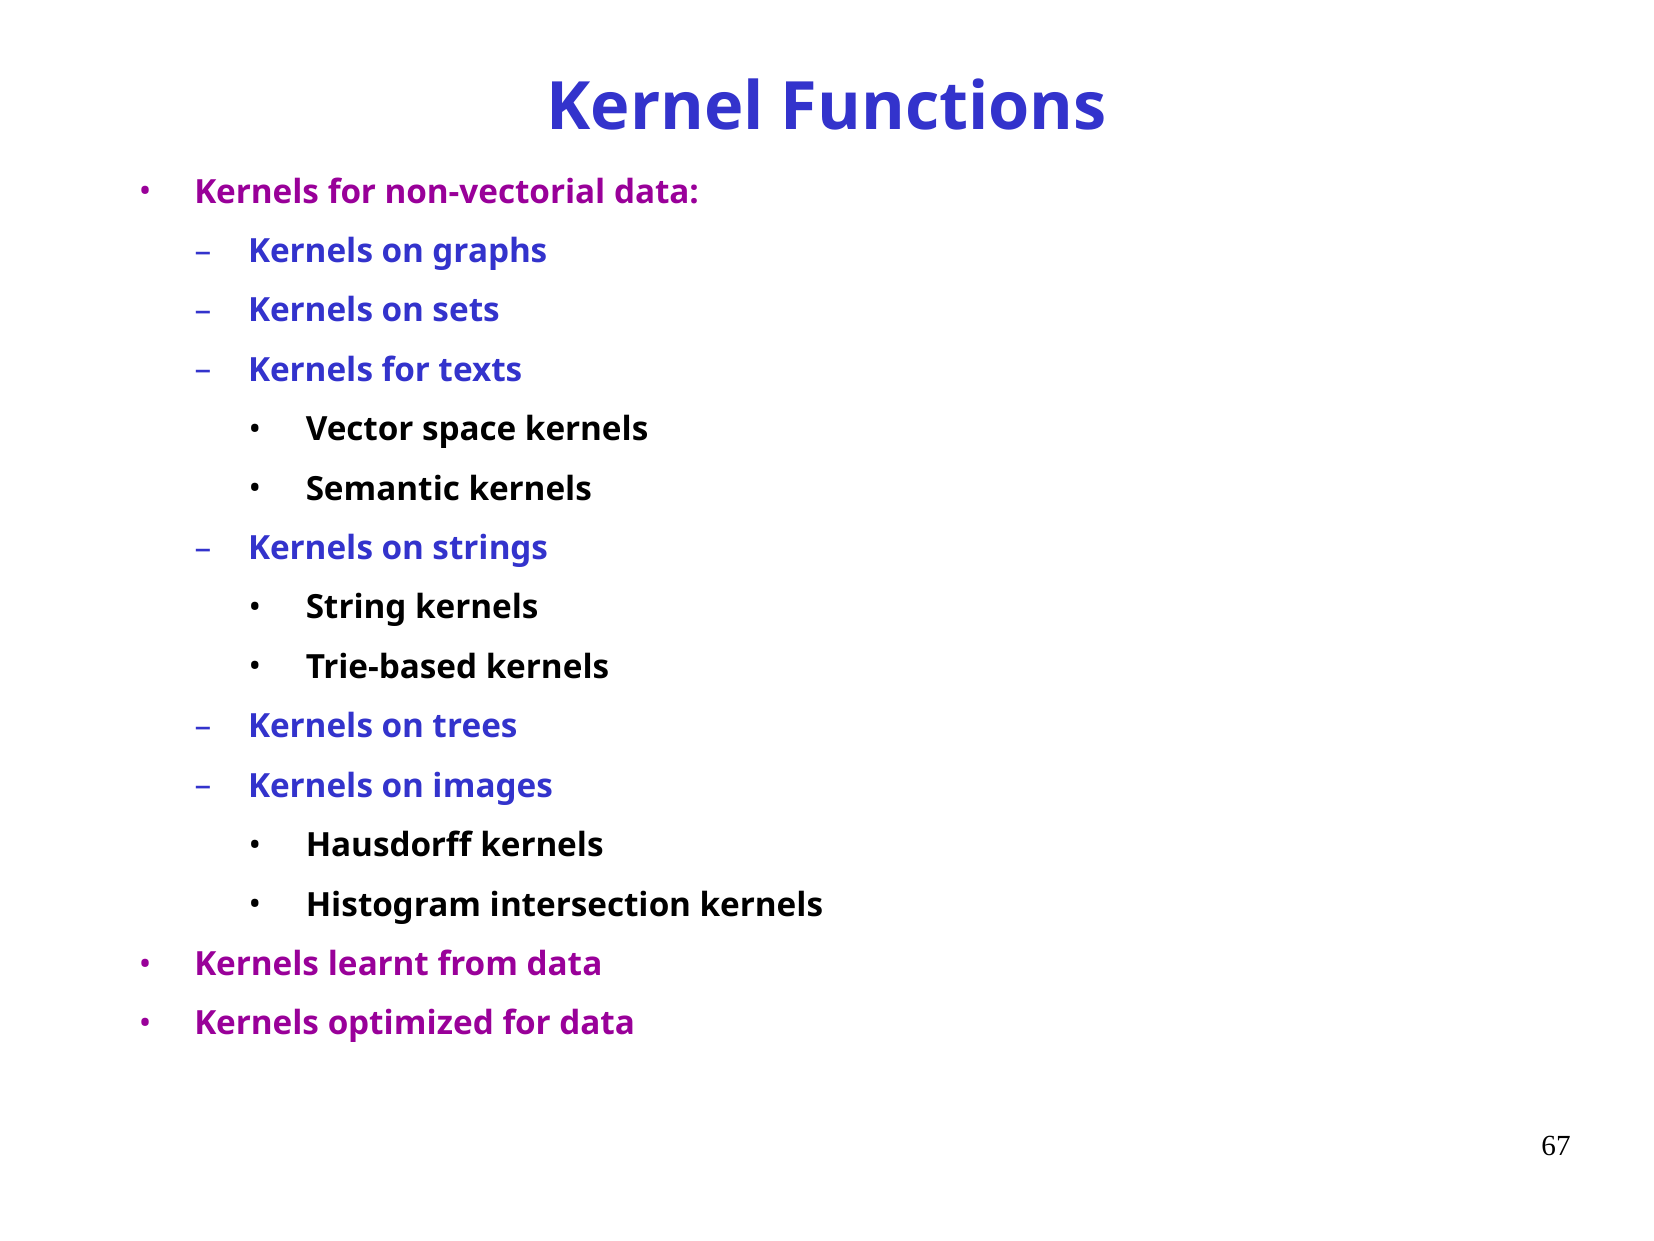

# Kernel Functions
Kernels for non-vectorial data:
Kernels on graphs
Kernels on sets
Kernels for texts
Vector space kernels
Semantic kernels
Kernels on strings
String kernels
Trie-based kernels
Kernels on trees
Kernels on images
Hausdorff kernels
Histogram intersection kernels
Kernels learnt from data
Kernels optimized for data
67